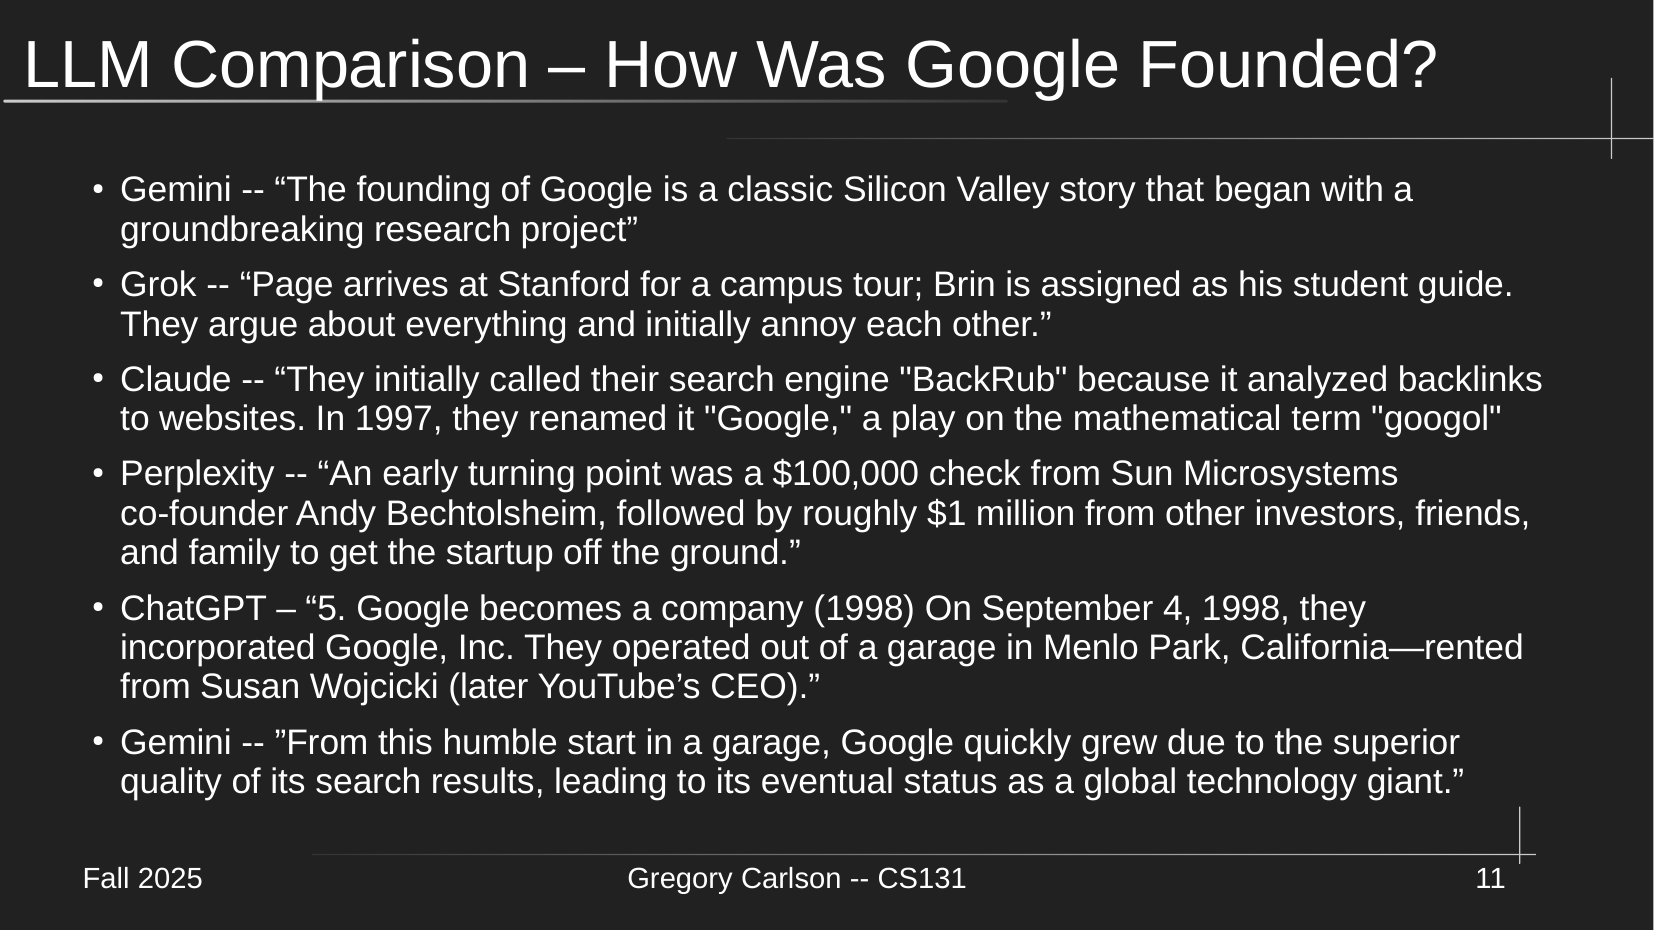

# LLM Comparison – How Was Google Founded?
Gemini -- “The founding of Google is a classic Silicon Valley story that began with a groundbreaking research project”
Grok -- “Page arrives at Stanford for a campus tour; Brin is assigned as his student guide. They argue about everything and initially annoy each other.”
Claude -- “They initially called their search engine "BackRub" because it analyzed backlinks to websites. In 1997, they renamed it "Google," a play on the mathematical term "googol"
Perplexity -- “An early turning point was a $100,000 check from Sun Microsystems co‑founder Andy Bechtolsheim, followed by roughly $1 million from other investors, friends, and family to get the startup off the ground.”
ChatGPT – “5. Google becomes a company (1998) On September 4, 1998, they incorporated Google, Inc. They operated out of a garage in Menlo Park, California—rented from Susan Wojcicki (later YouTube’s CEO).”
Gemini -- ”From this humble start in a garage, Google quickly grew due to the superior quality of its search results, leading to its eventual status as a global technology giant.”
Fall 2025
Gregory Carlson -- CS131
11